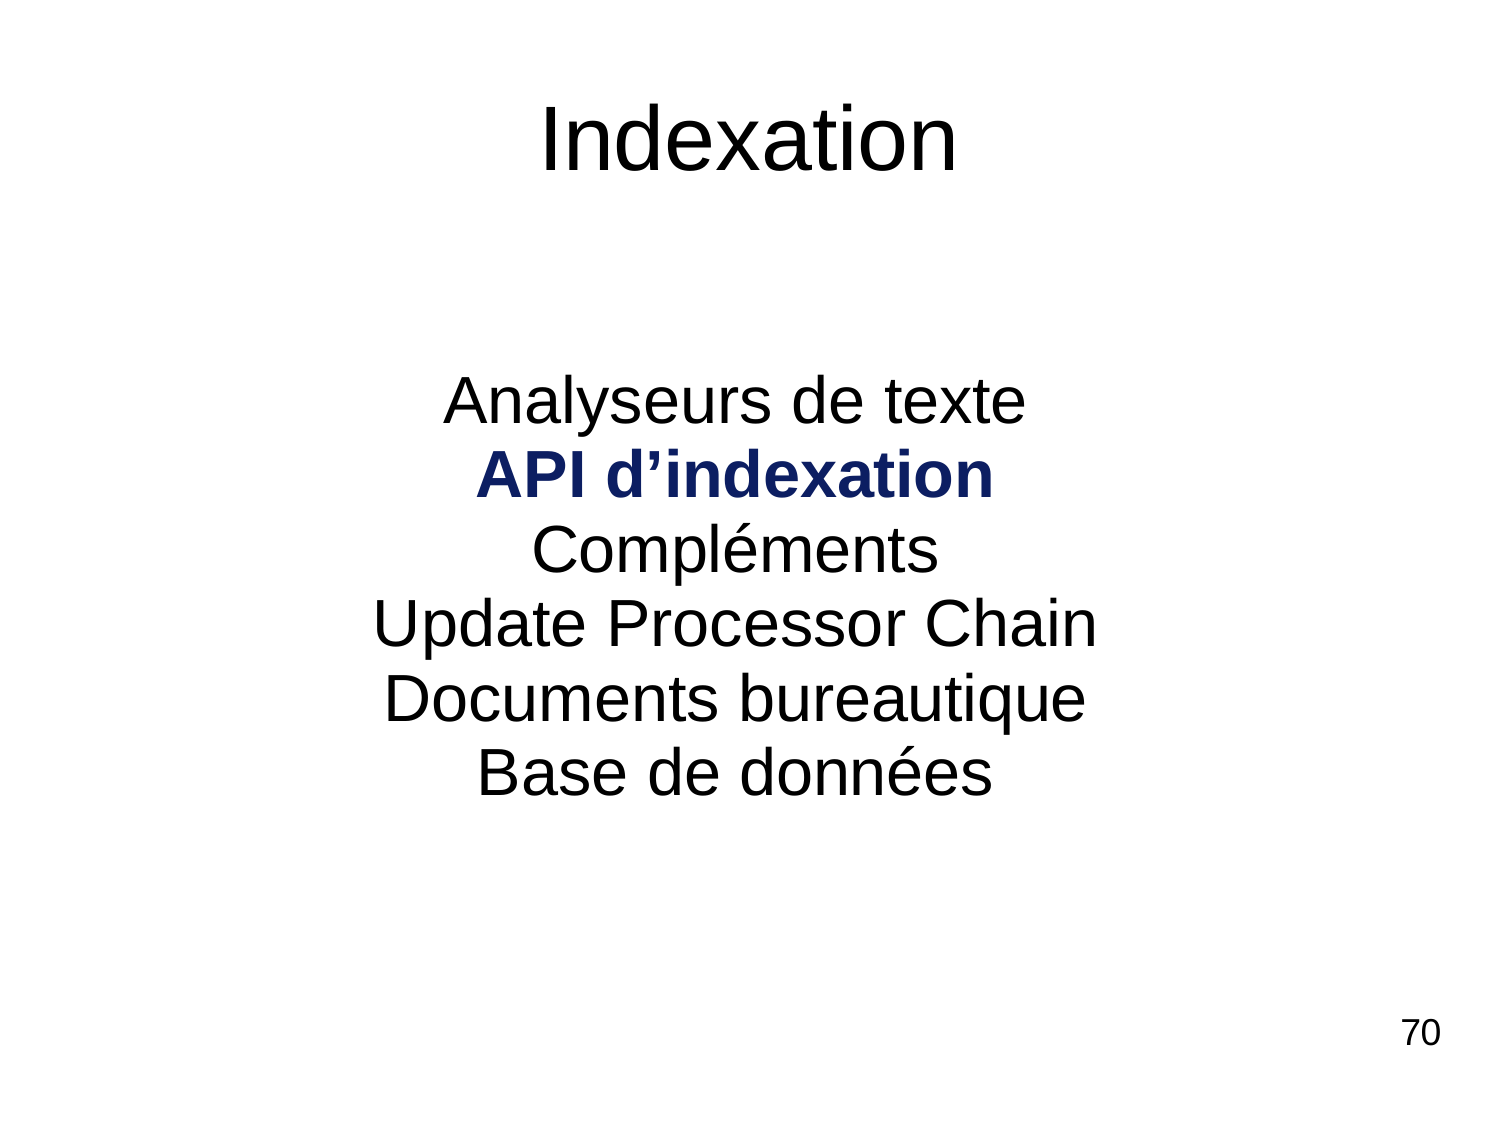

# Indexation
Analyseurs de texte API d’indexation Compléments
Update Processor Chain Documents bureautique Base de données
70